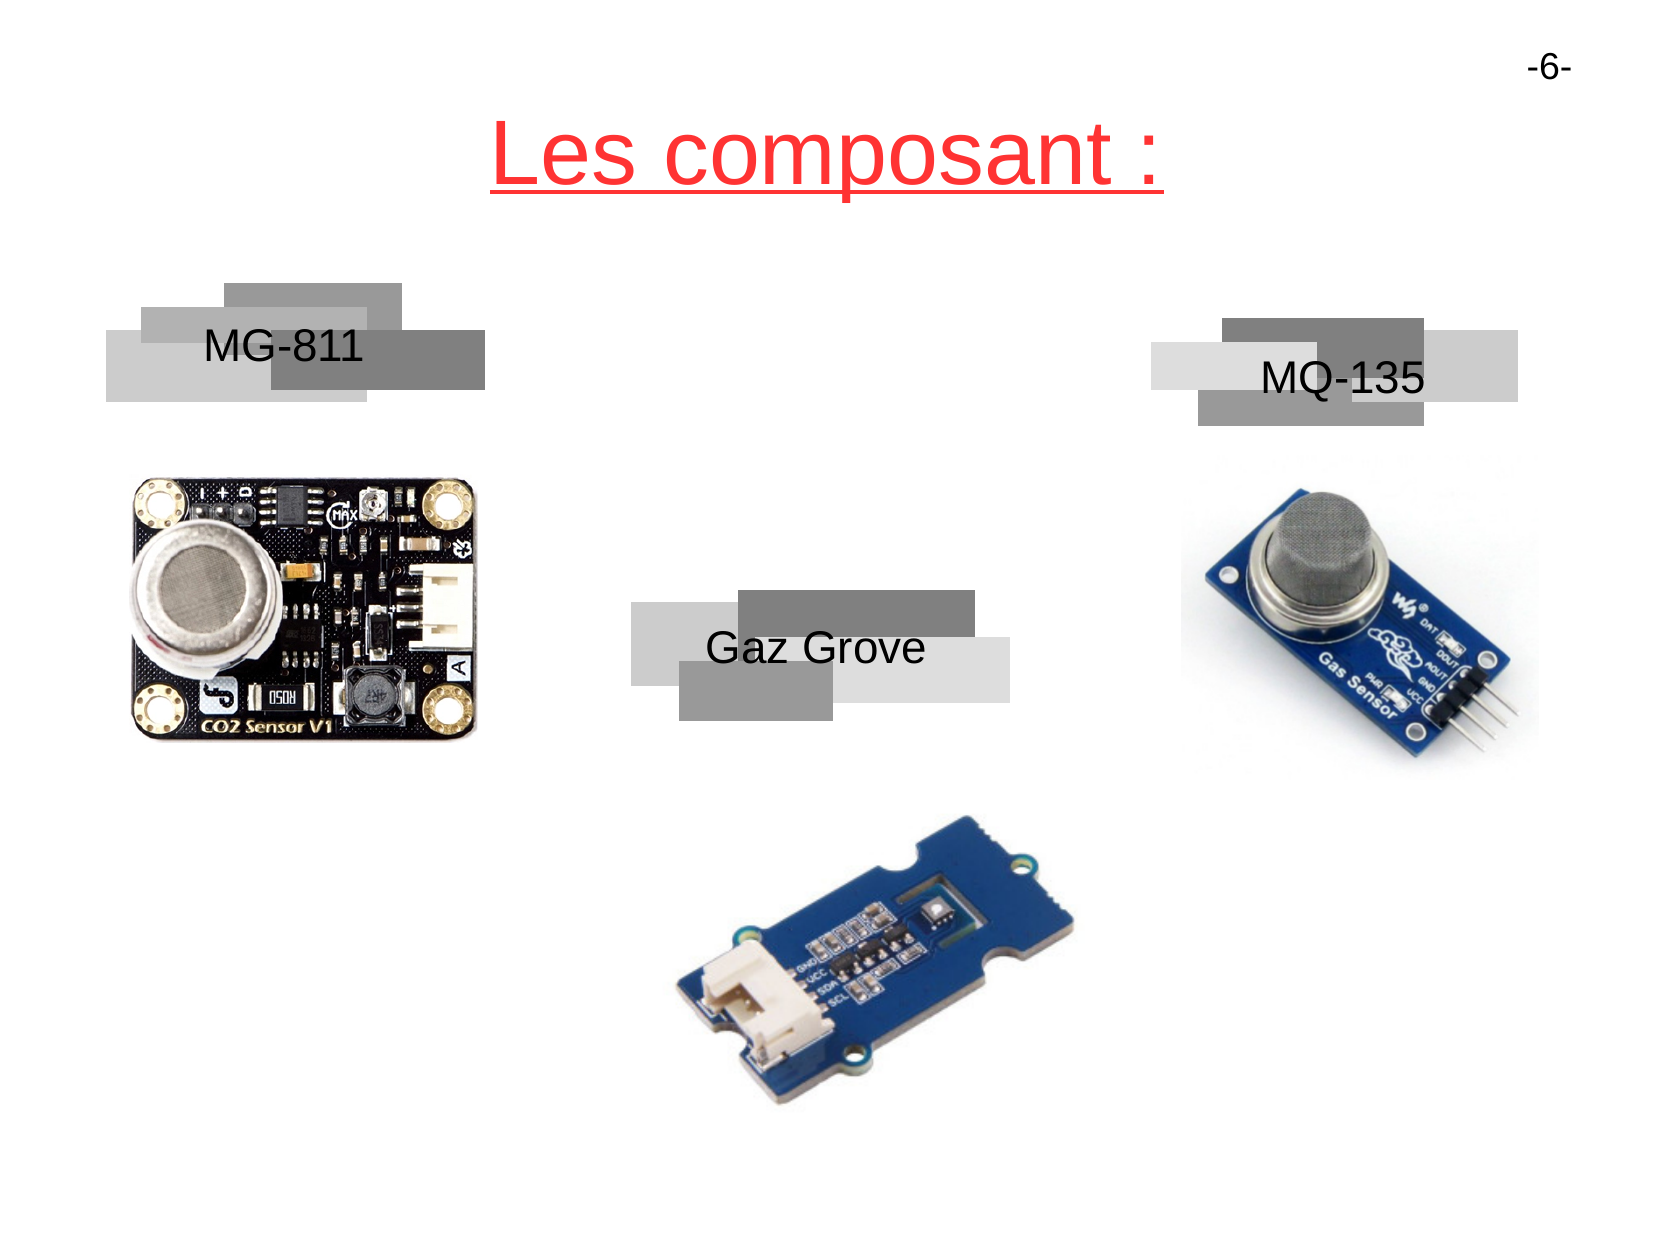

-6-
# Les composant :
MG-811
MQ-135
Gaz Grove